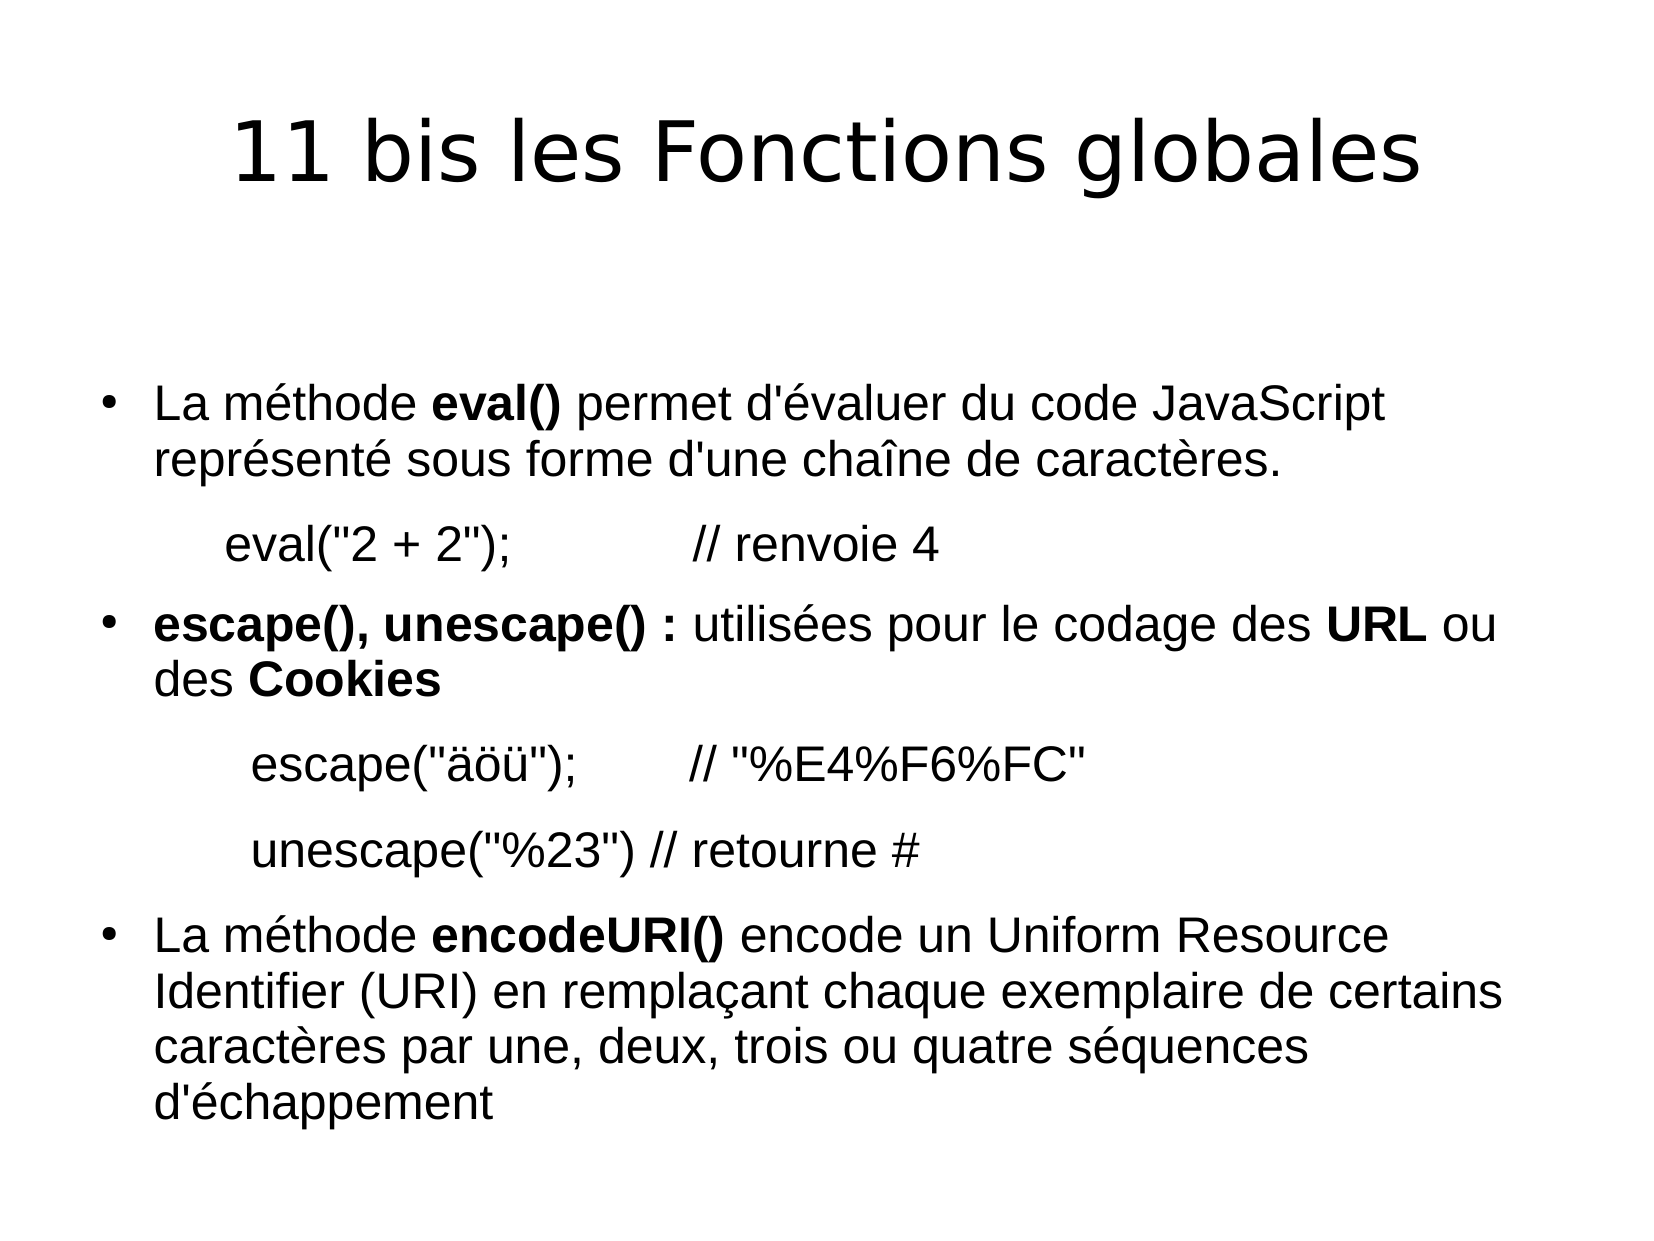

# 11 bis les Fonctions globales
La méthode eval() permet d'évaluer du code JavaScript représenté sous forme d'une chaîne de caractères.
eval("2 + 2"); // renvoie 4
escape(), unescape() : utilisées pour le codage des URL ou des Cookies
 escape("äöü"); // "%E4%F6%FC"
 unescape("%23") // retourne #
La méthode encodeURI() encode un Uniform Resource Identifier (URI) en remplaçant chaque exemplaire de certains caractères par une, deux, trois ou quatre séquences d'échappement